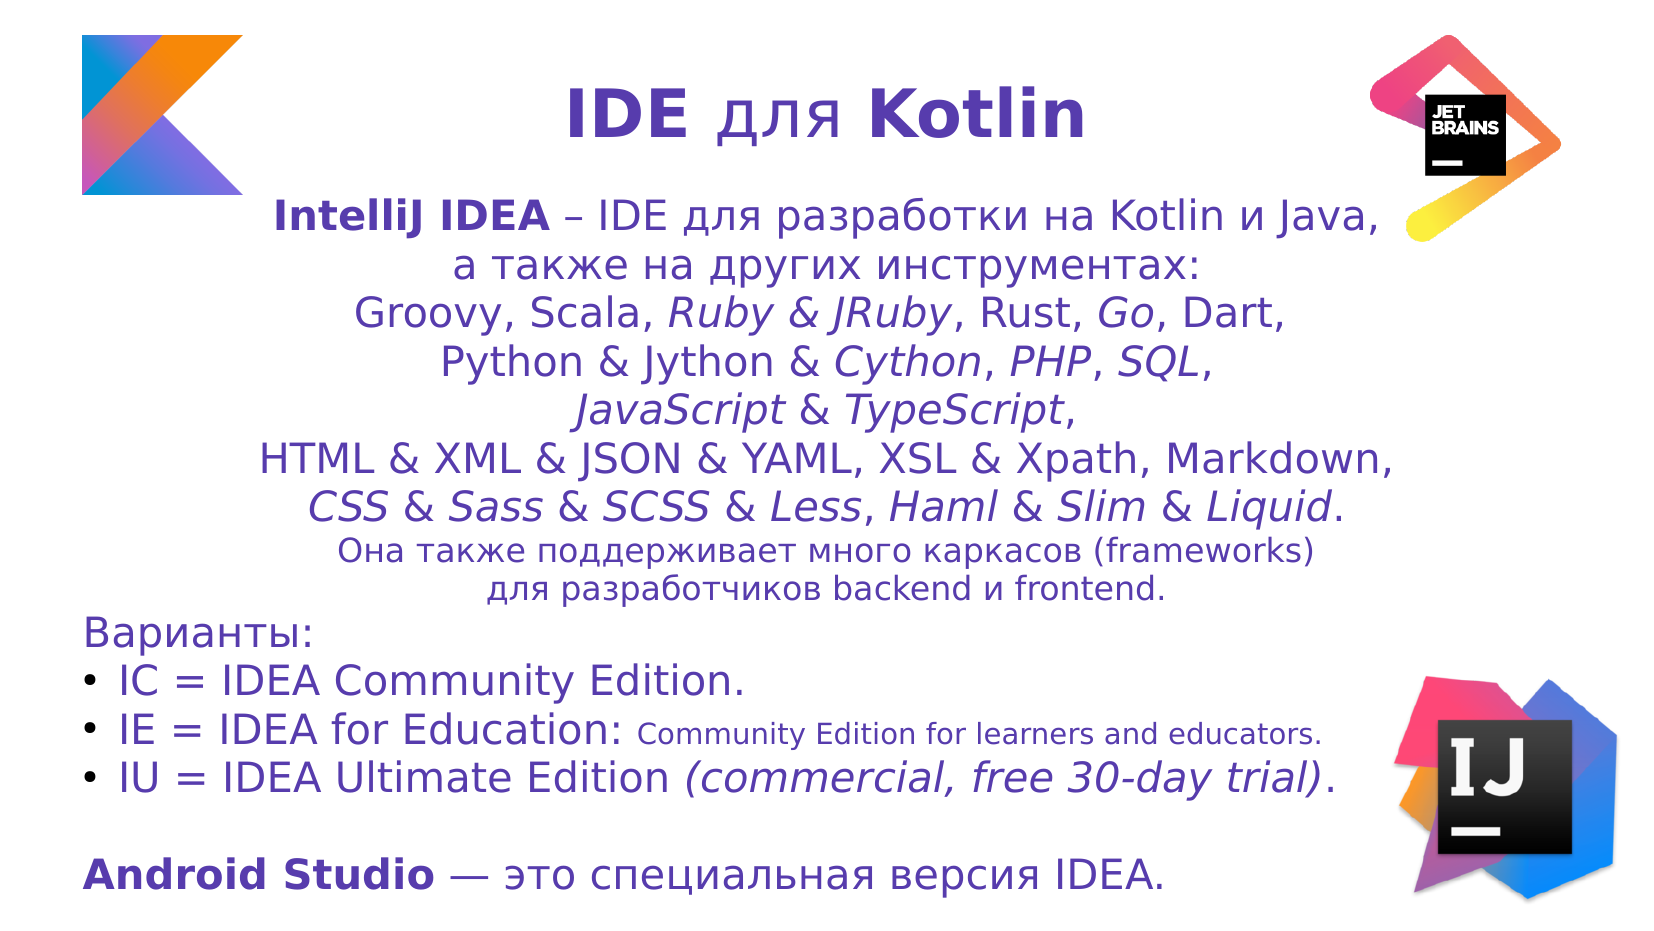

# IDE для Kotlin
IntelliJ IDEA – IDE для разработки на Kotlin и Java,
а также на других инструментах:
Groovy, Scala, Ruby & JRuby, Rust, Go, Dart,
Python & Jython & Cython, PHP, SQL,
JavaScript & TypeScript,
HTML & XML & JSON & YAML, XSL & Xpath, Markdown,
CSS & Sass & SCSS & Less, Haml & Slim & Liquid.
Она также поддерживает много каркасов (frameworks)
для разработчиков backend и frontend.
Варианты:
IC = IDEA Community Edition.
IE = IDEA for Education: Community Edition for learners and educators.
IU = IDEA Ultimate Edition (commercial, free 30-day trial).
Android Studio — это специальная версия IDEA.